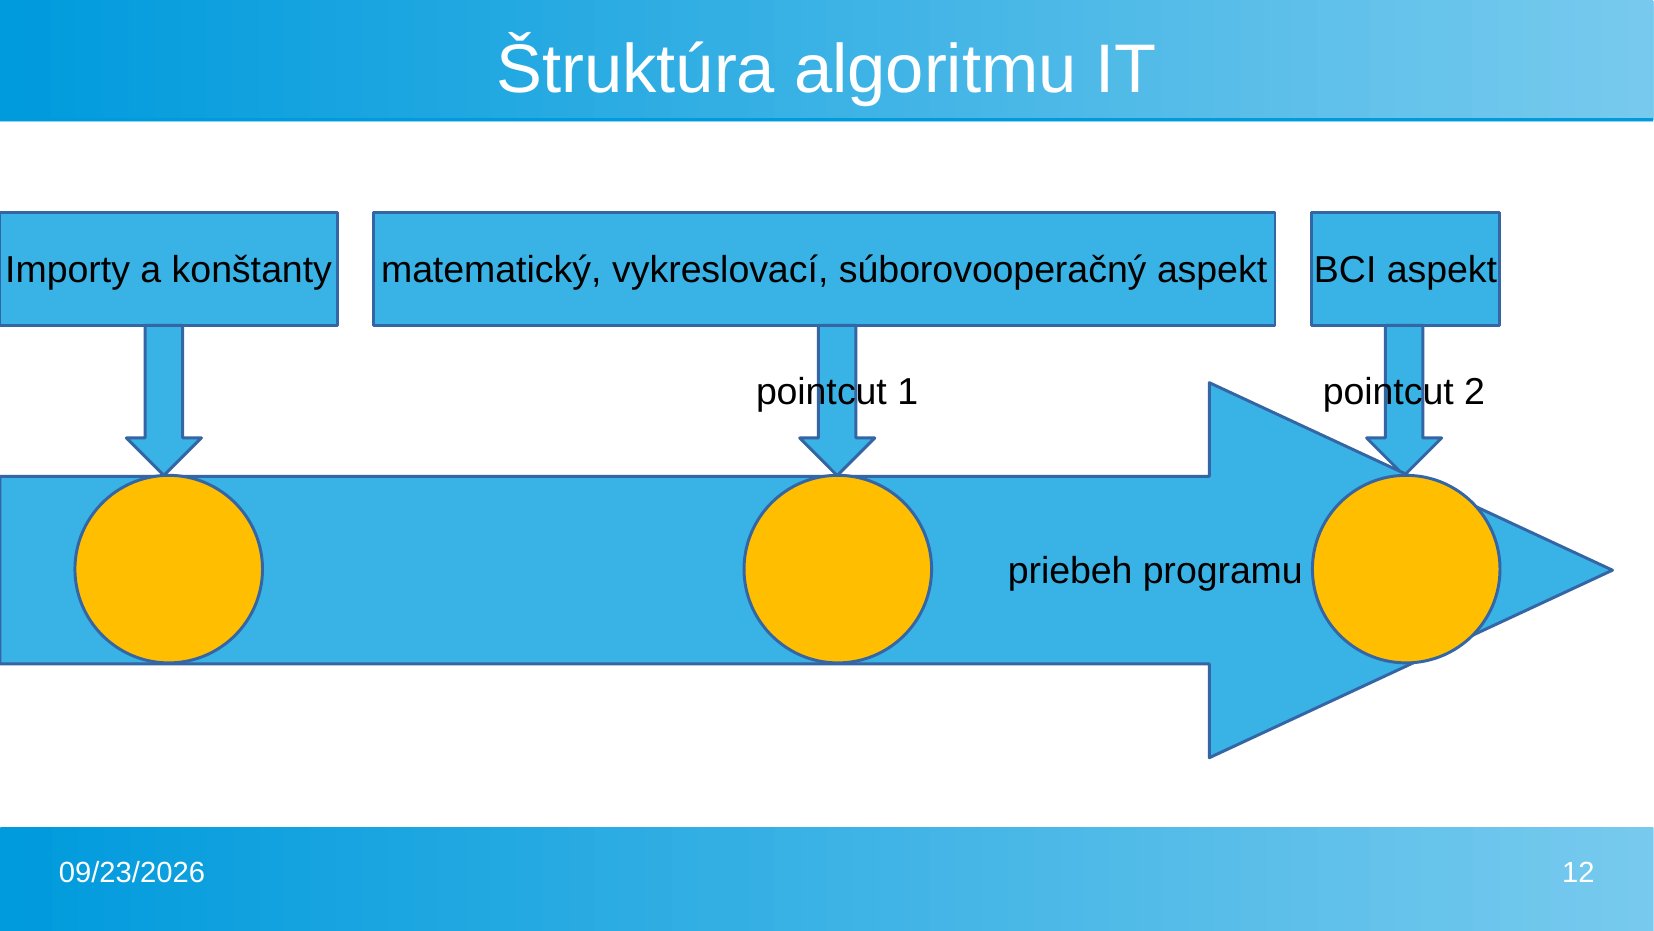

# Štruktúra algoritmu IT
Importy a konštanty
matematický, vykreslovací, súborovooperačný aspekt
BCI aspekt
pointcut 1
pointcut 2
												priebeh programu
12